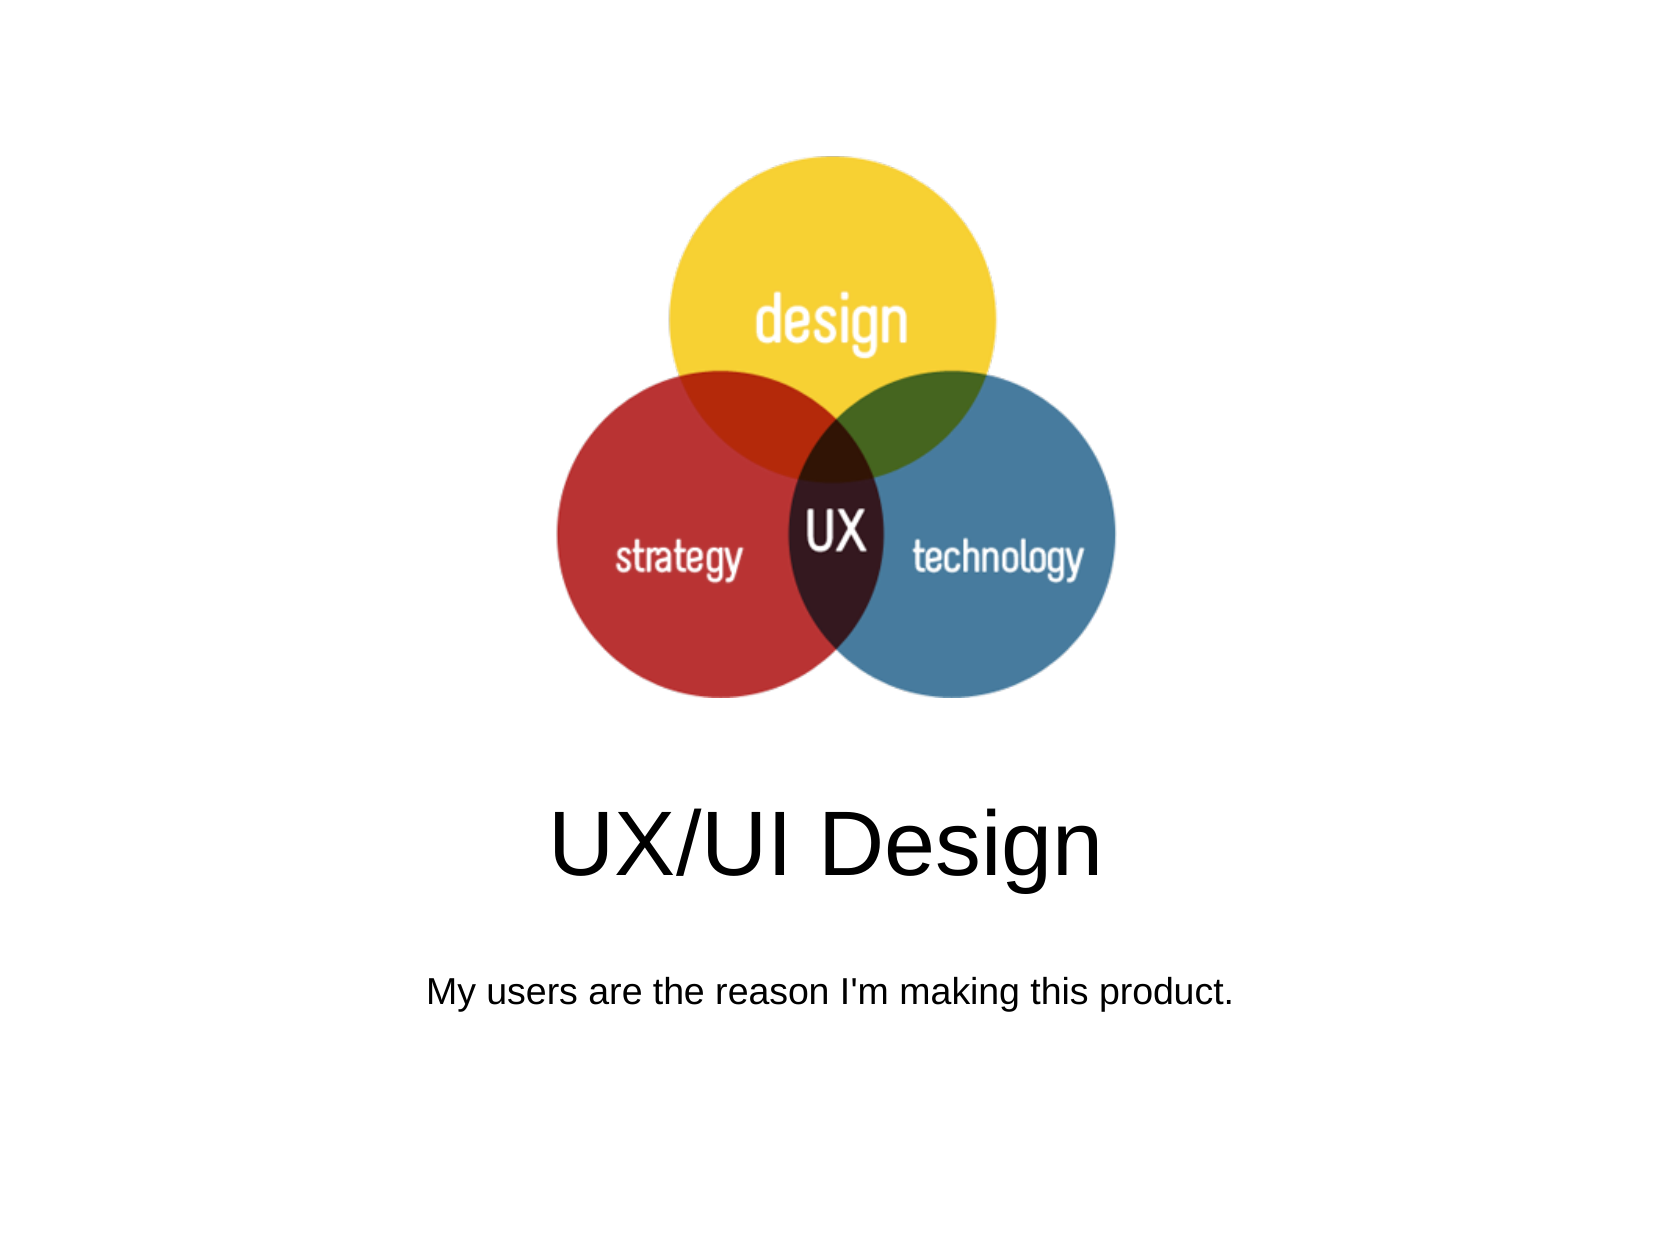

# UX/UI Design
My users are the reason I'm making this product.